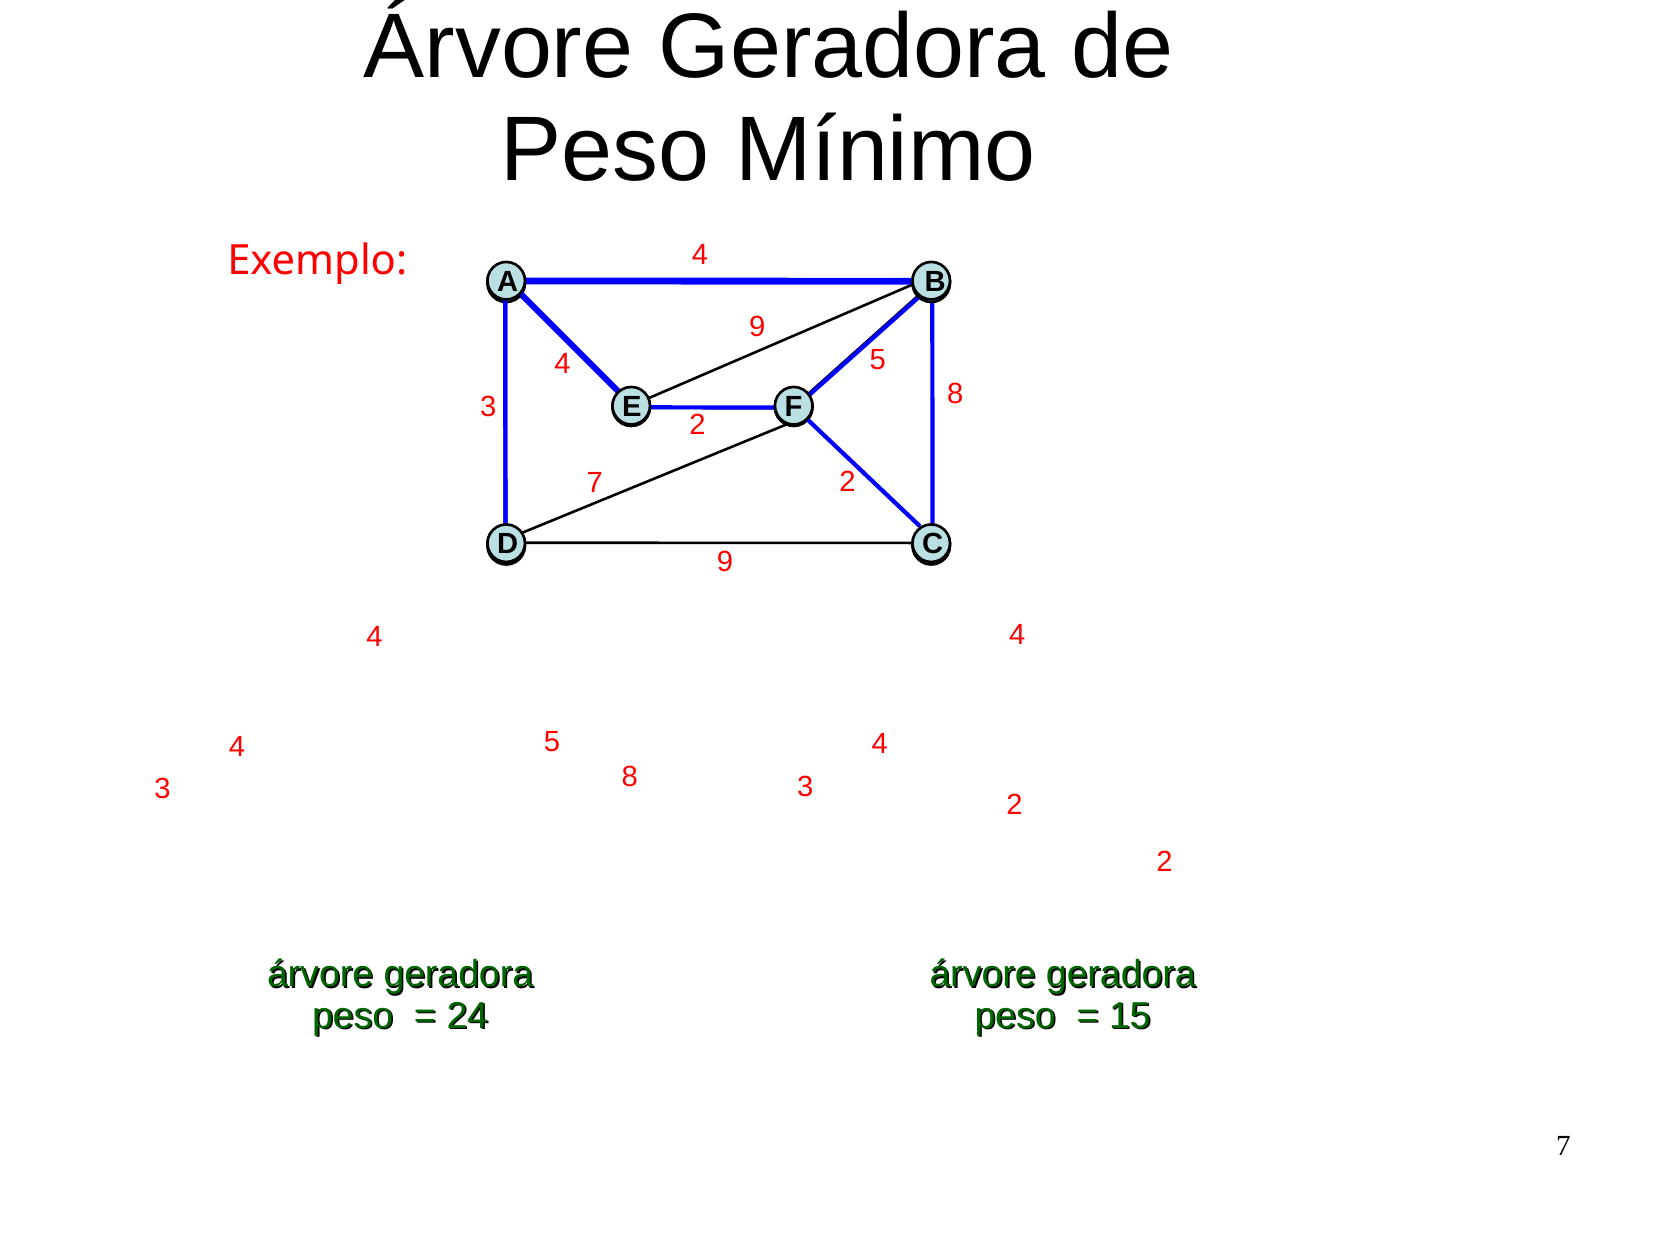

# Árvore Geradora de Peso Mínimo
Exemplo:
4
A
B
E
F
D
C
A
B
A
B
D
C
E
F
9
5
4
8
3
E
F
2
2
7
D
C
9
4
4
5
4
4
8
3
3
2
2
árvore geradora
peso = 24
árvore geradora
peso = 15
7